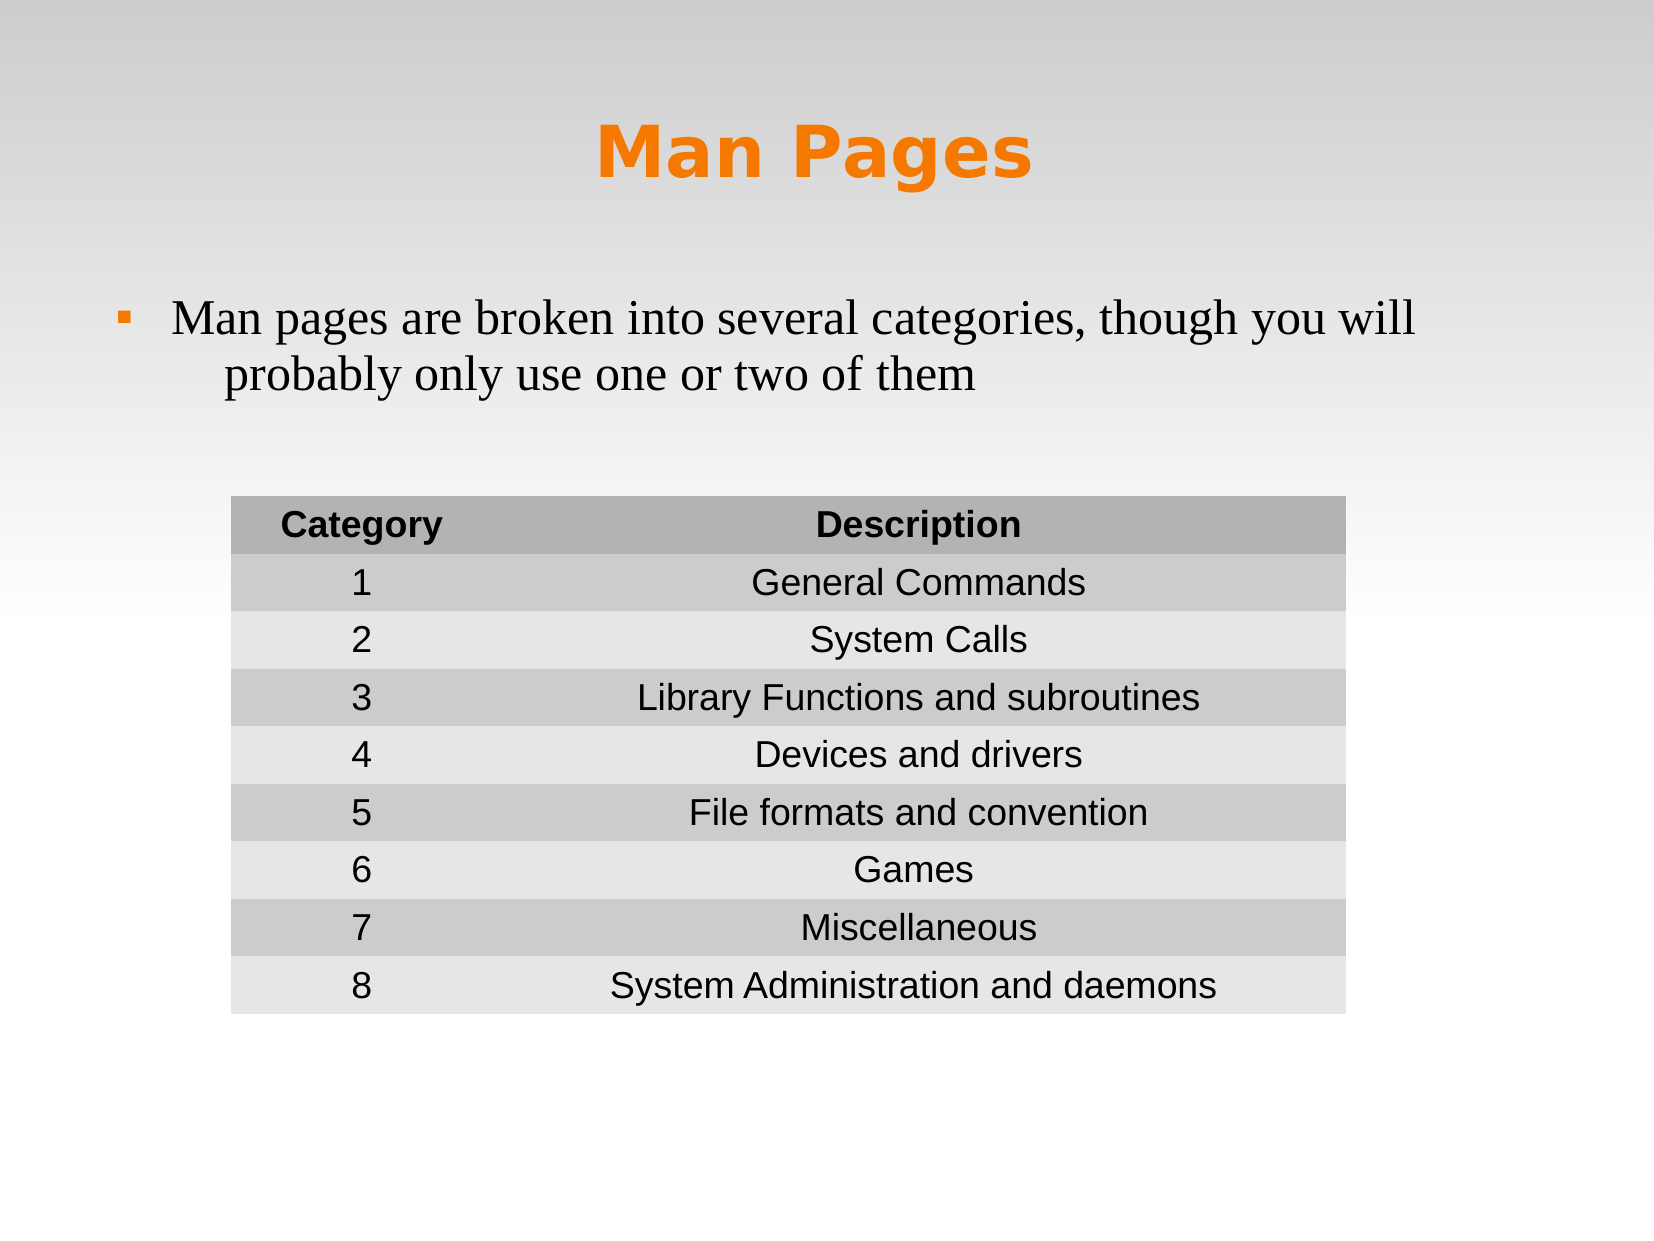

# Man Pages
Man pages are broken into several categories, though you will probably only use one or two of them
| Category | Description |
| --- | --- |
| 1 | General Commands |
| 2 | System Calls |
| 3 | Library Functions and subroutines |
| 4 | Devices and drivers |
| 5 | File formats and convention |
| 6 | Games |
| 7 | Miscellaneous |
| 8 | System Administration and daemons |